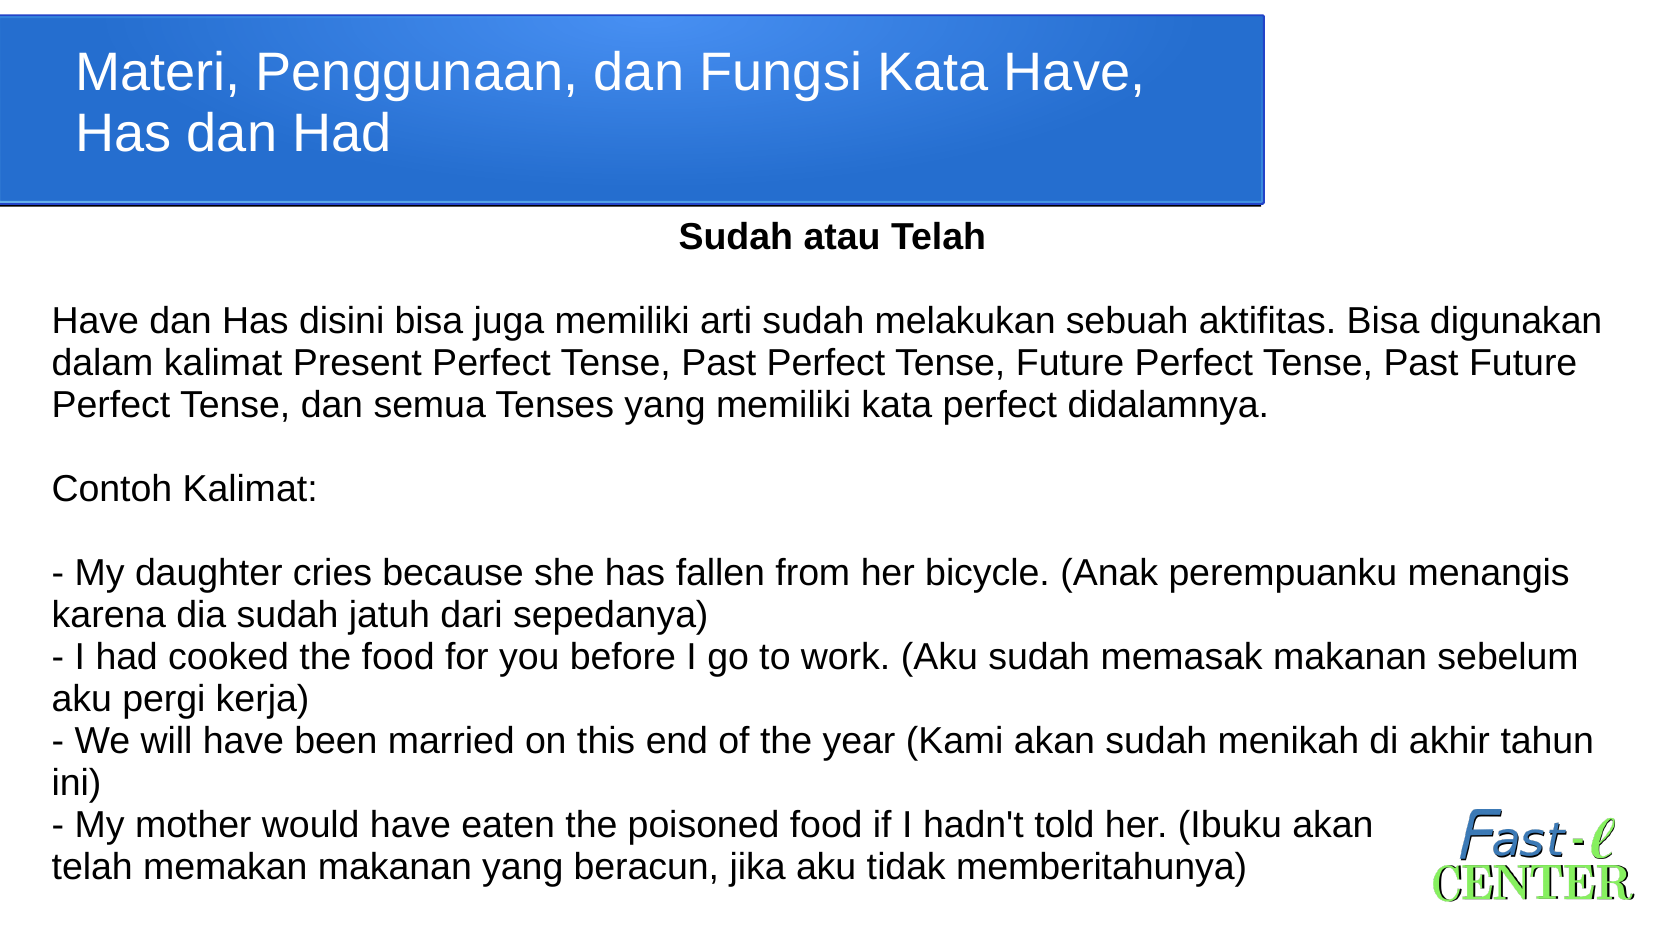

# Materi, Penggunaan, dan Fungsi Kata Have, Has dan Had
Sudah atau Telah
Have dan Has disini bisa juga memiliki arti sudah melakukan sebuah aktifitas. Bisa digunakan
dalam kalimat Present Perfect Tense, Past Perfect Tense, Future Perfect Tense, Past Future
Perfect Tense, dan semua Tenses yang memiliki kata perfect didalamnya.
Contoh Kalimat:
- My daughter cries because she has fallen from her bicycle. (Anak perempuanku menangis
karena dia sudah jatuh dari sepedanya)
- I had cooked the food for you before I go to work. (Aku sudah memasak makanan sebelum
aku pergi kerja)
- We will have been married on this end of the year (Kami akan sudah menikah di akhir tahun
ini)
- My mother would have eaten the poisoned food if I hadn't told her. (Ibuku akan
telah memakan makanan yang beracun, jika aku tidak memberitahunya)